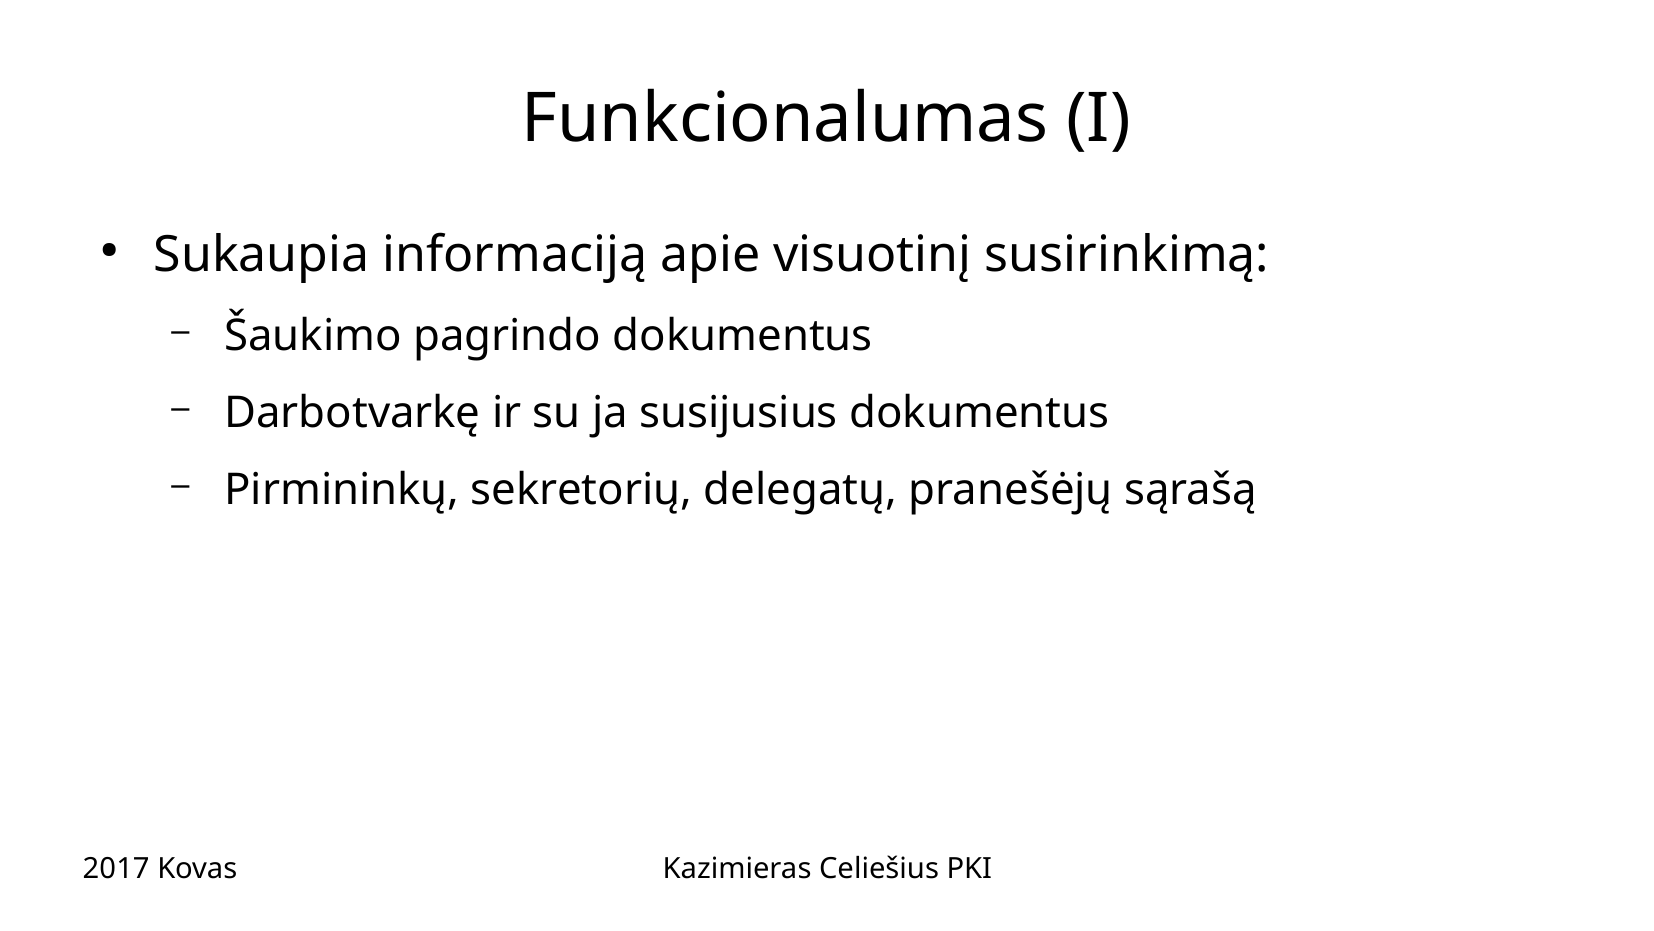

# Funkcionalumas (I)
Sukaupia informaciją apie visuotinį susirinkimą:
Šaukimo pagrindo dokumentus
Darbotvarkę ir su ja susijusius dokumentus
Pirmininkų, sekretorių, delegatų, pranešėjų sąrašą
2017 Kovas
Kazimieras Celiešius PKI